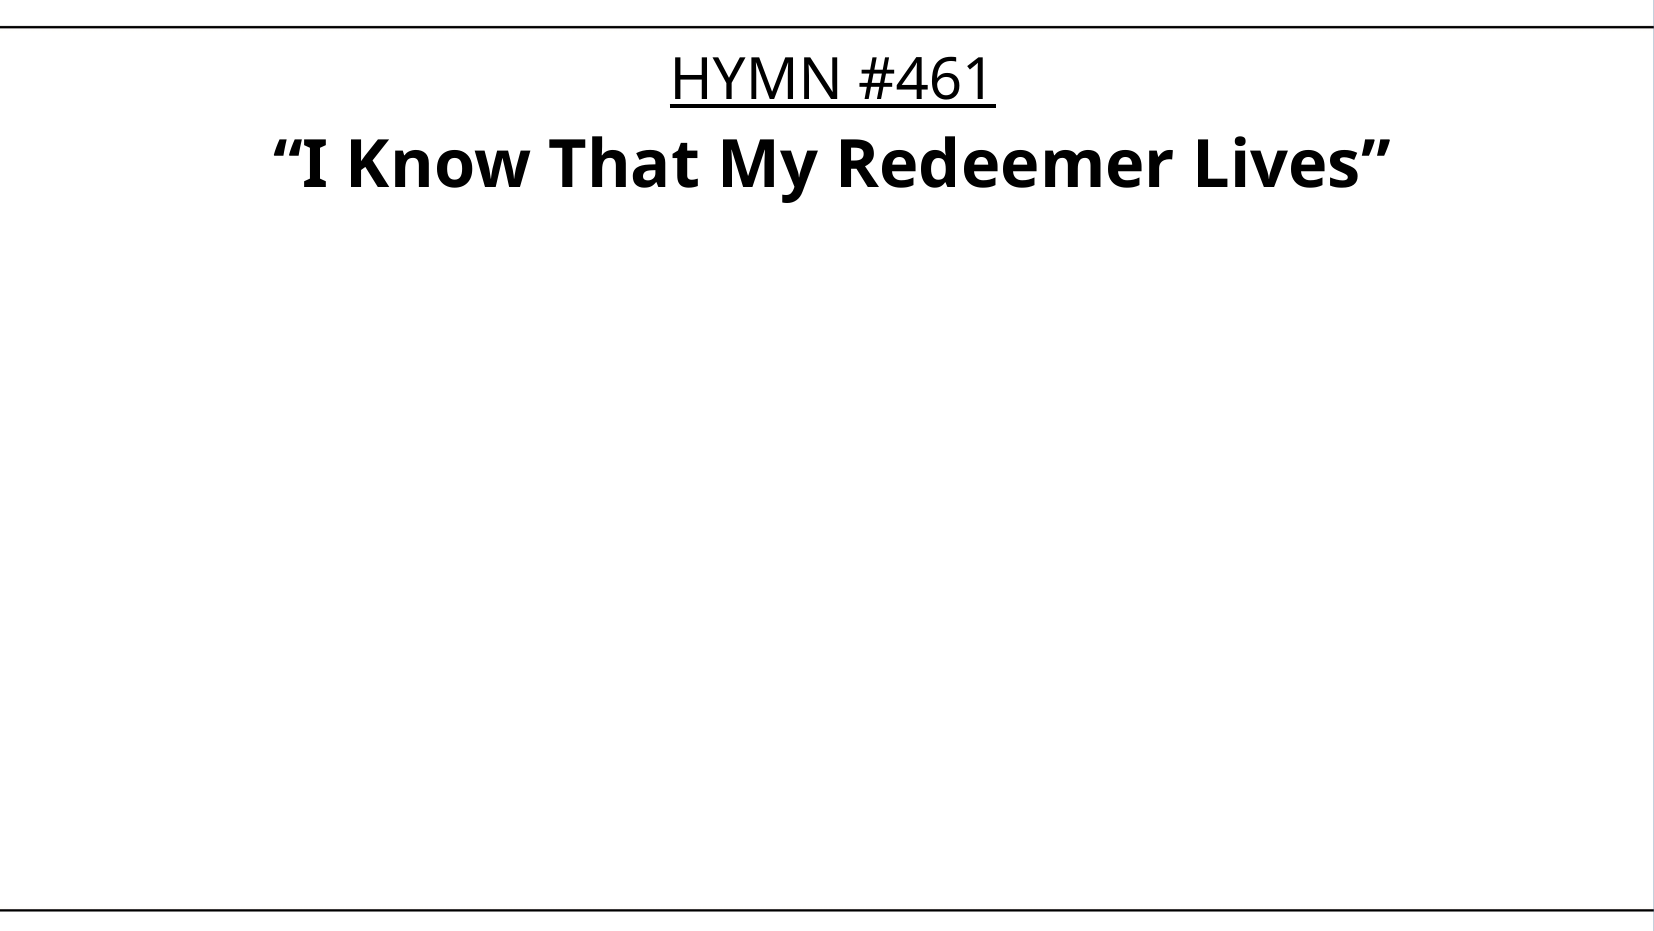

HYMN #461
“I Know That My Redeemer Lives”